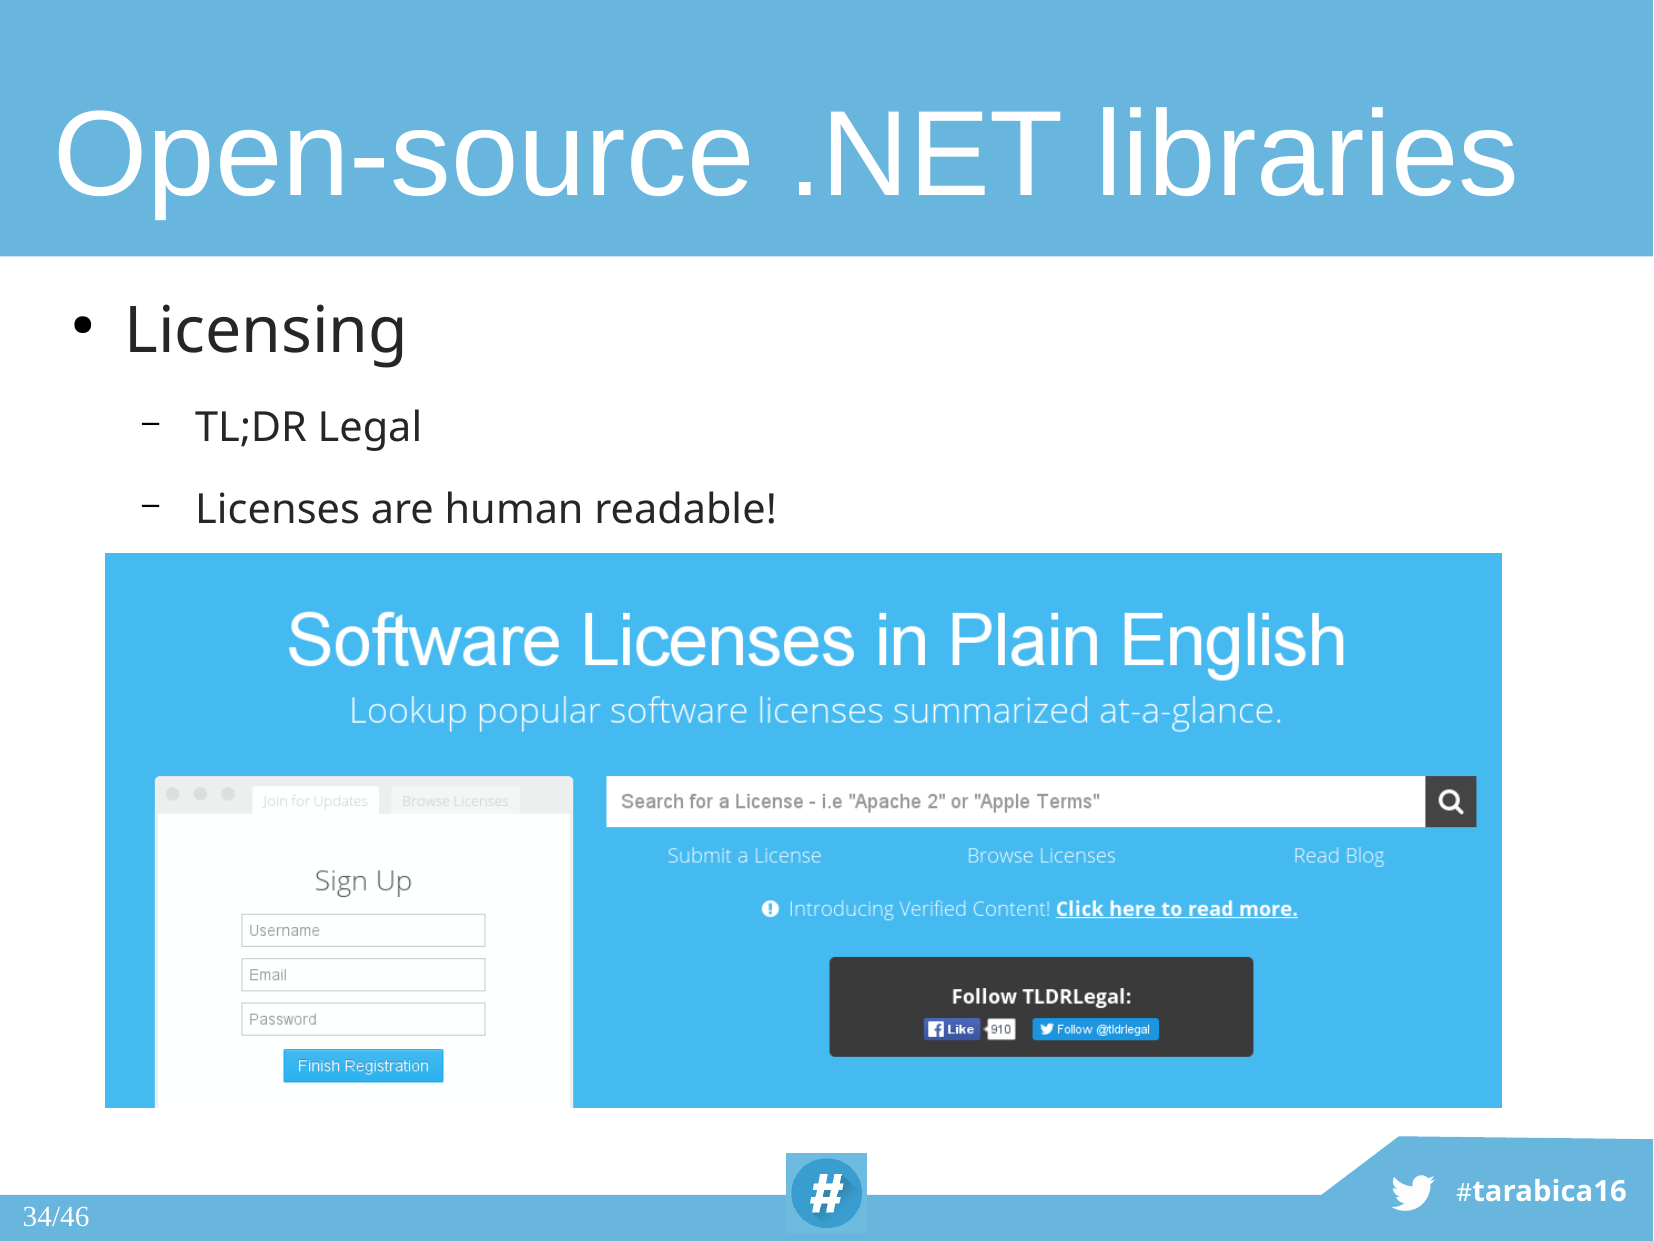

# Open-source .NET libraries
Licensing
TL;DR Legal
Licenses are human readable!
34